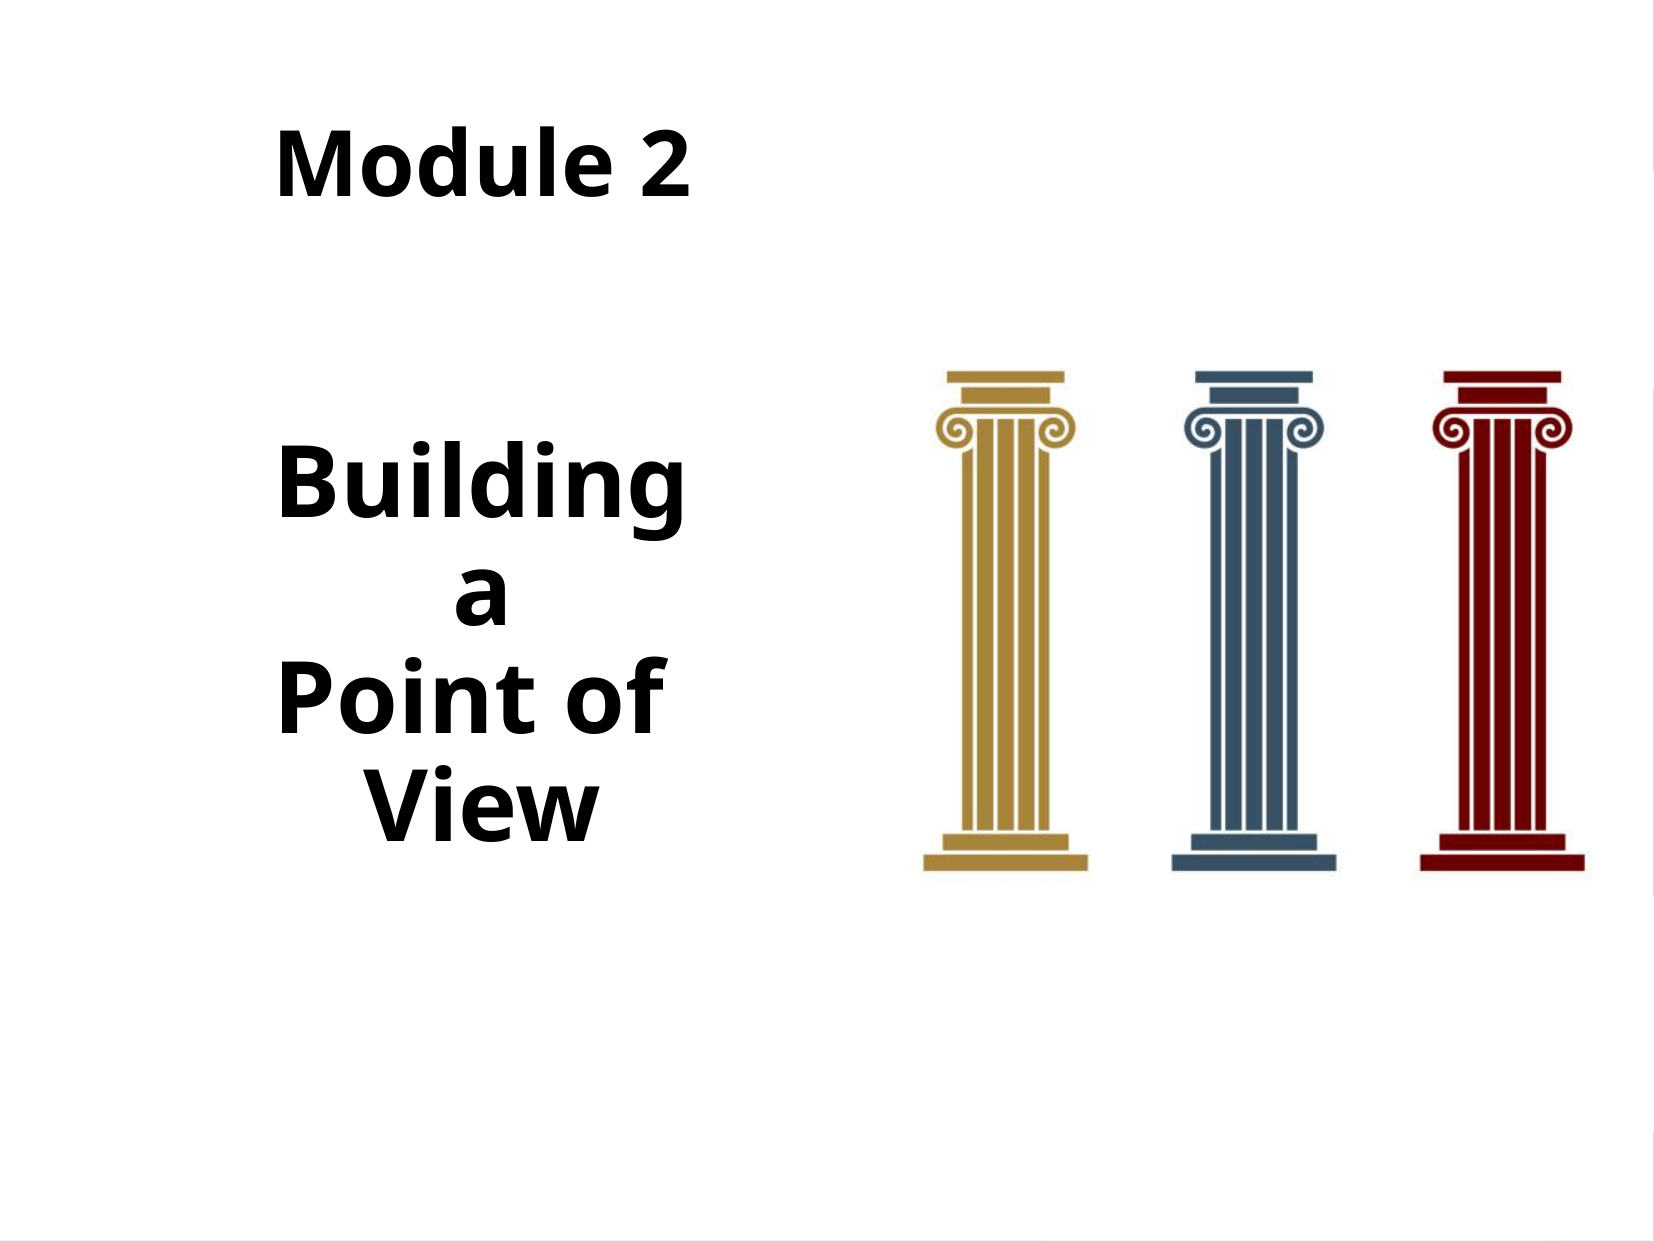

# Module 2 Building a Point of View